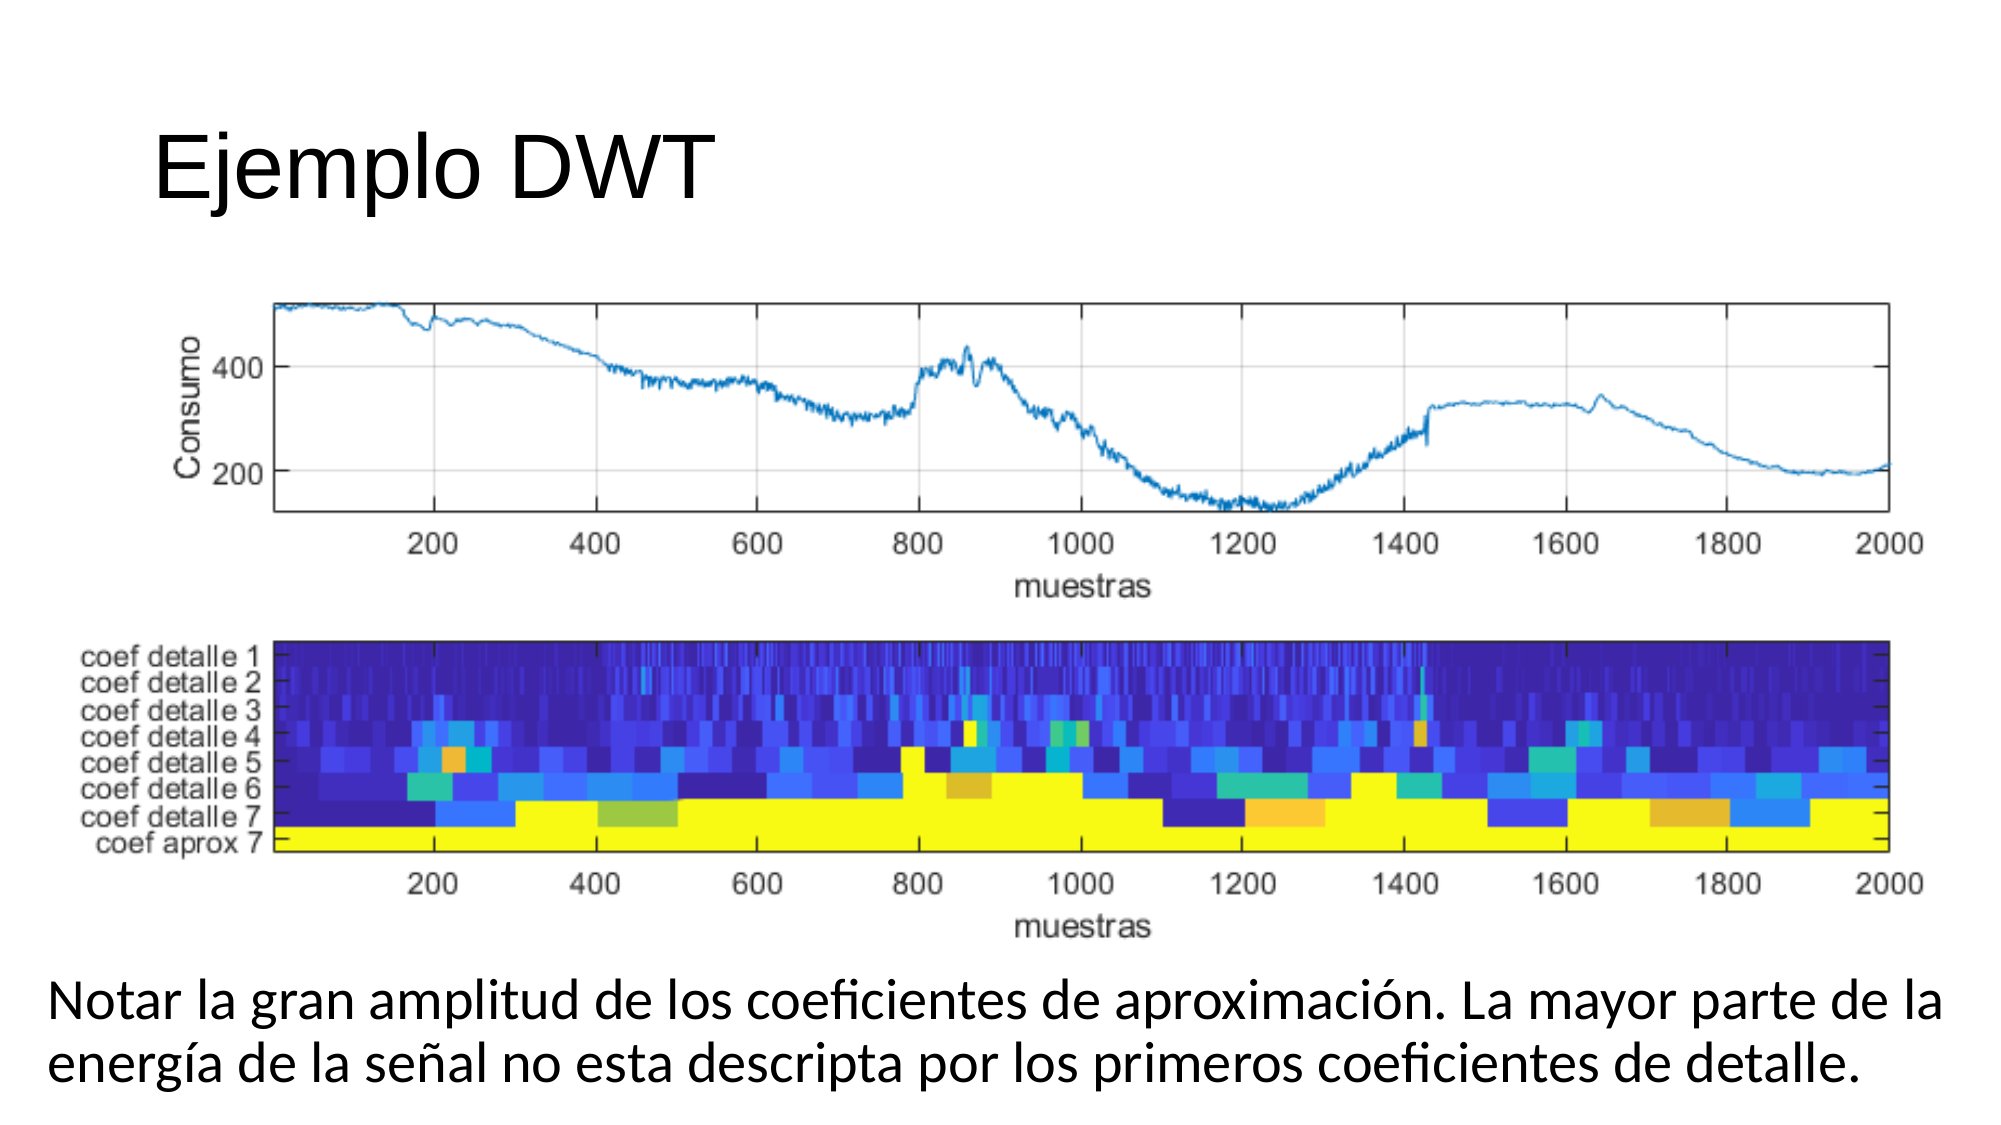

# Ejemplo DWT
Notar la gran amplitud de los coeficientes de aproximación. La mayor parte de la energía de la señal no esta descripta por los primeros coeficientes de detalle.